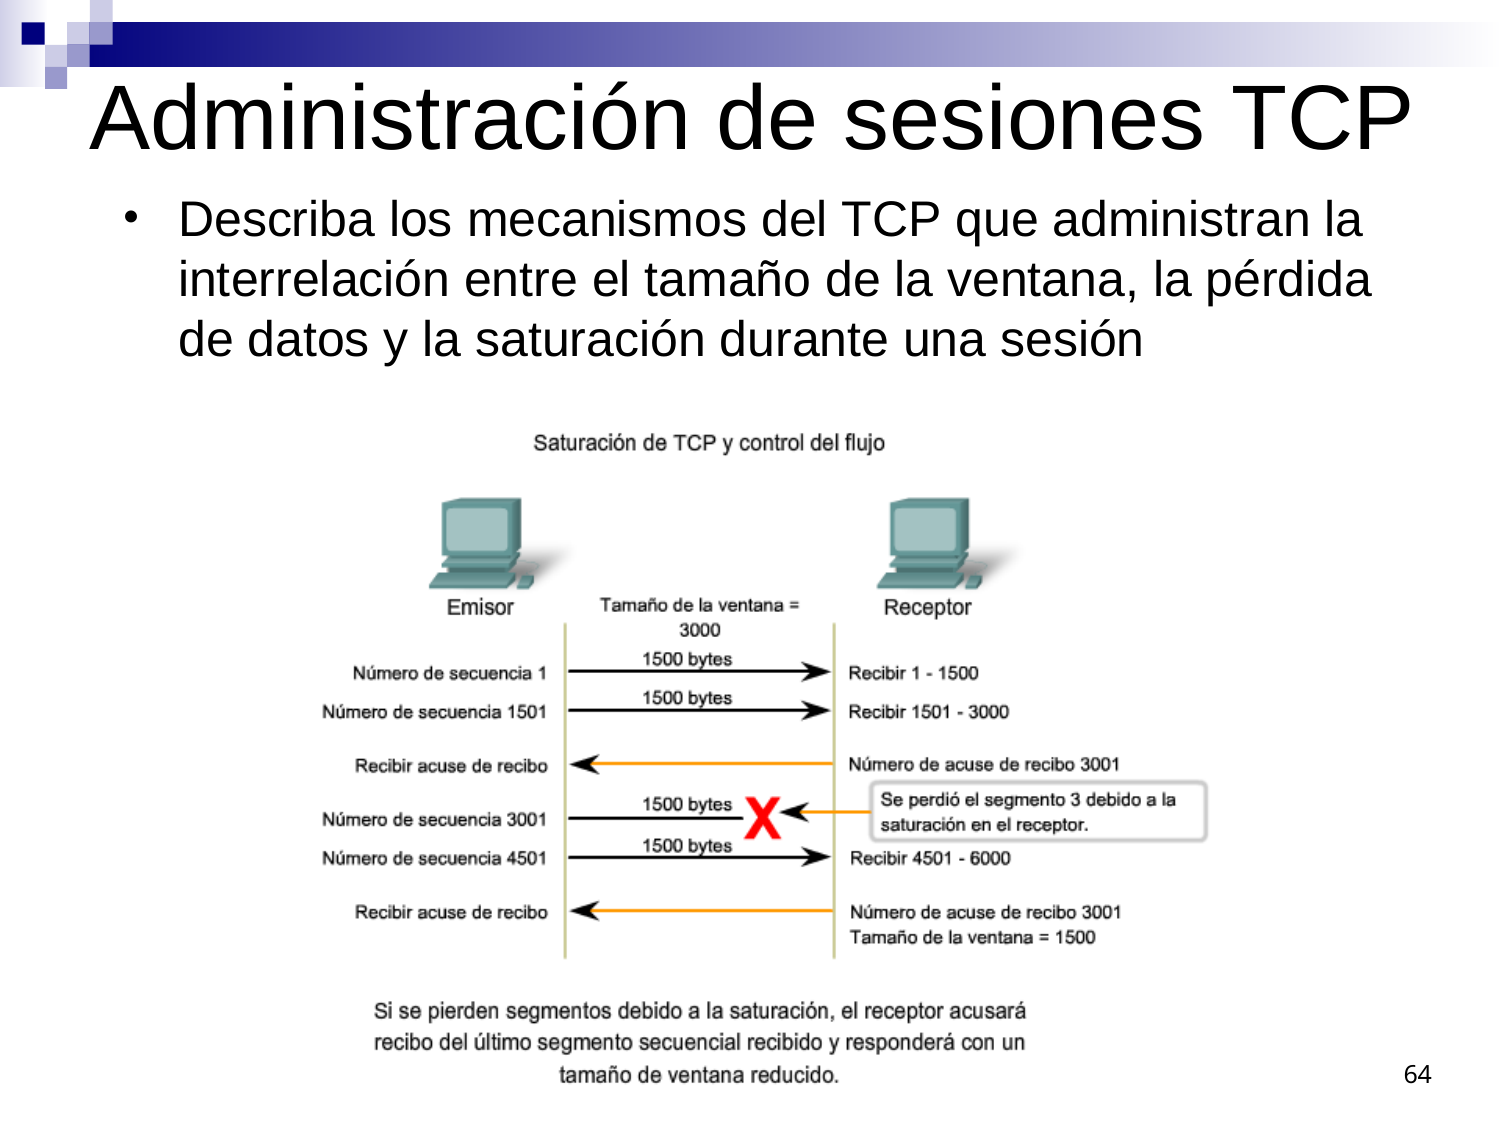

Administración de sesiones TCP
Describa los mecanismos del TCP que administran la interrelación entre el tamaño de la ventana, la pérdida de datos y la saturación durante una sesión